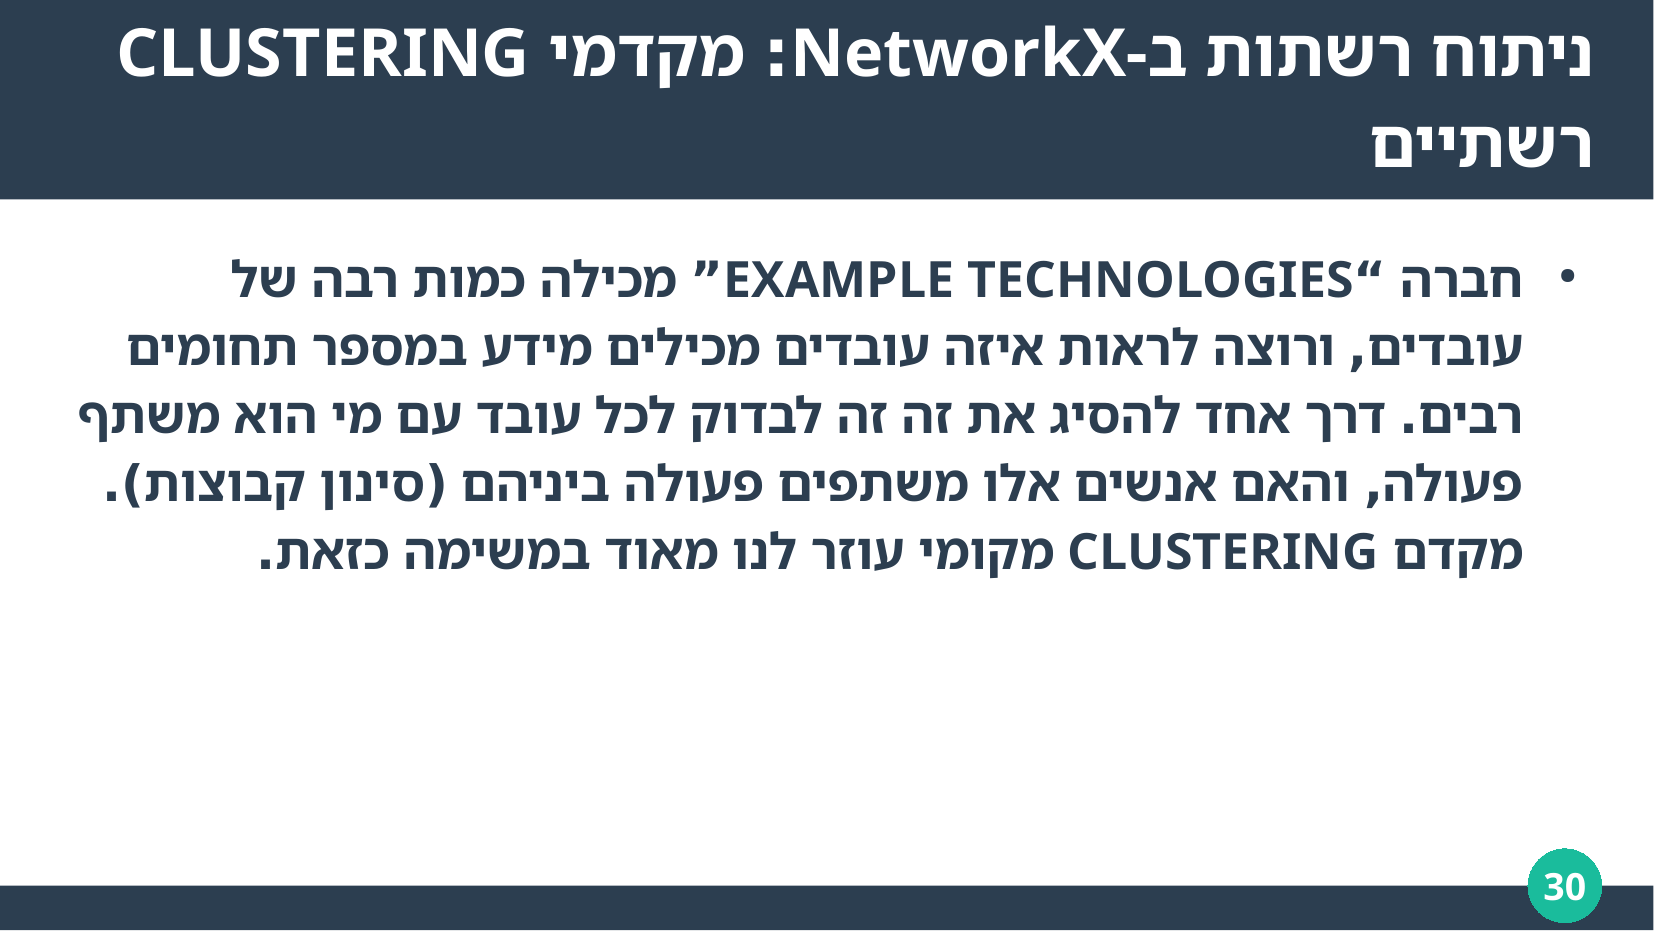

# ניתוח רשתות ב-NetworkX: מקדמי CLUSTERING רשתיים
חברה “EXAMPLE TECHNOLOGIES” מכילה כמות רבה של עובדים, ורוצה לראות איזה עובדים מכילים מידע במספר תחומים רבים. דרך אחד להסיג את זה זה לבדוק לכל עובד עם מי הוא משתף פעולה, והאם אנשים אלו משתפים פעולה ביניהם (סינון קבוצות). מקדם CLUSTERING מקומי עוזר לנו מאוד במשימה כזאת.
30